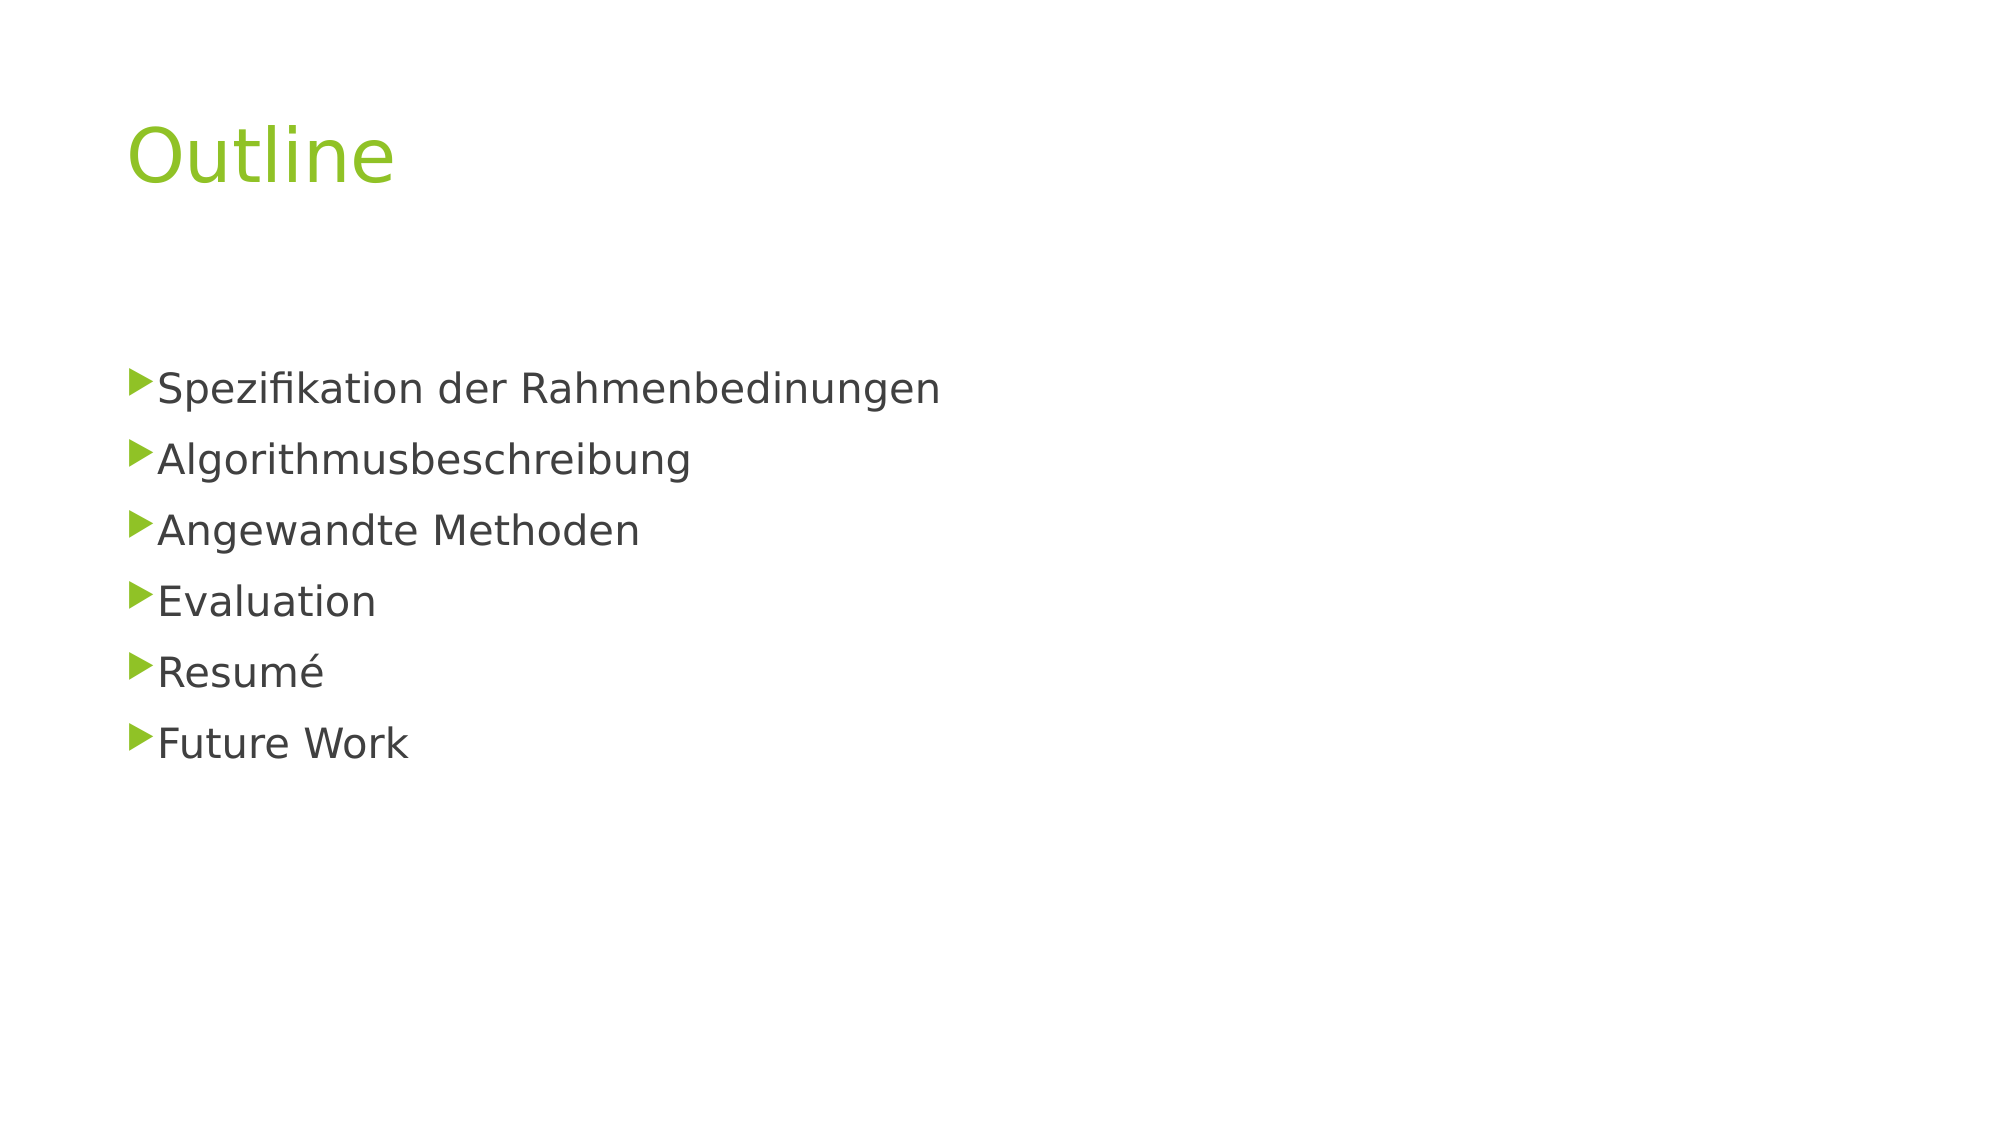

# Outline
Spezifikation der Rahmenbedinungen
Algorithmusbeschreibung
Angewandte Methoden
Evaluation
Resumé
Future Work